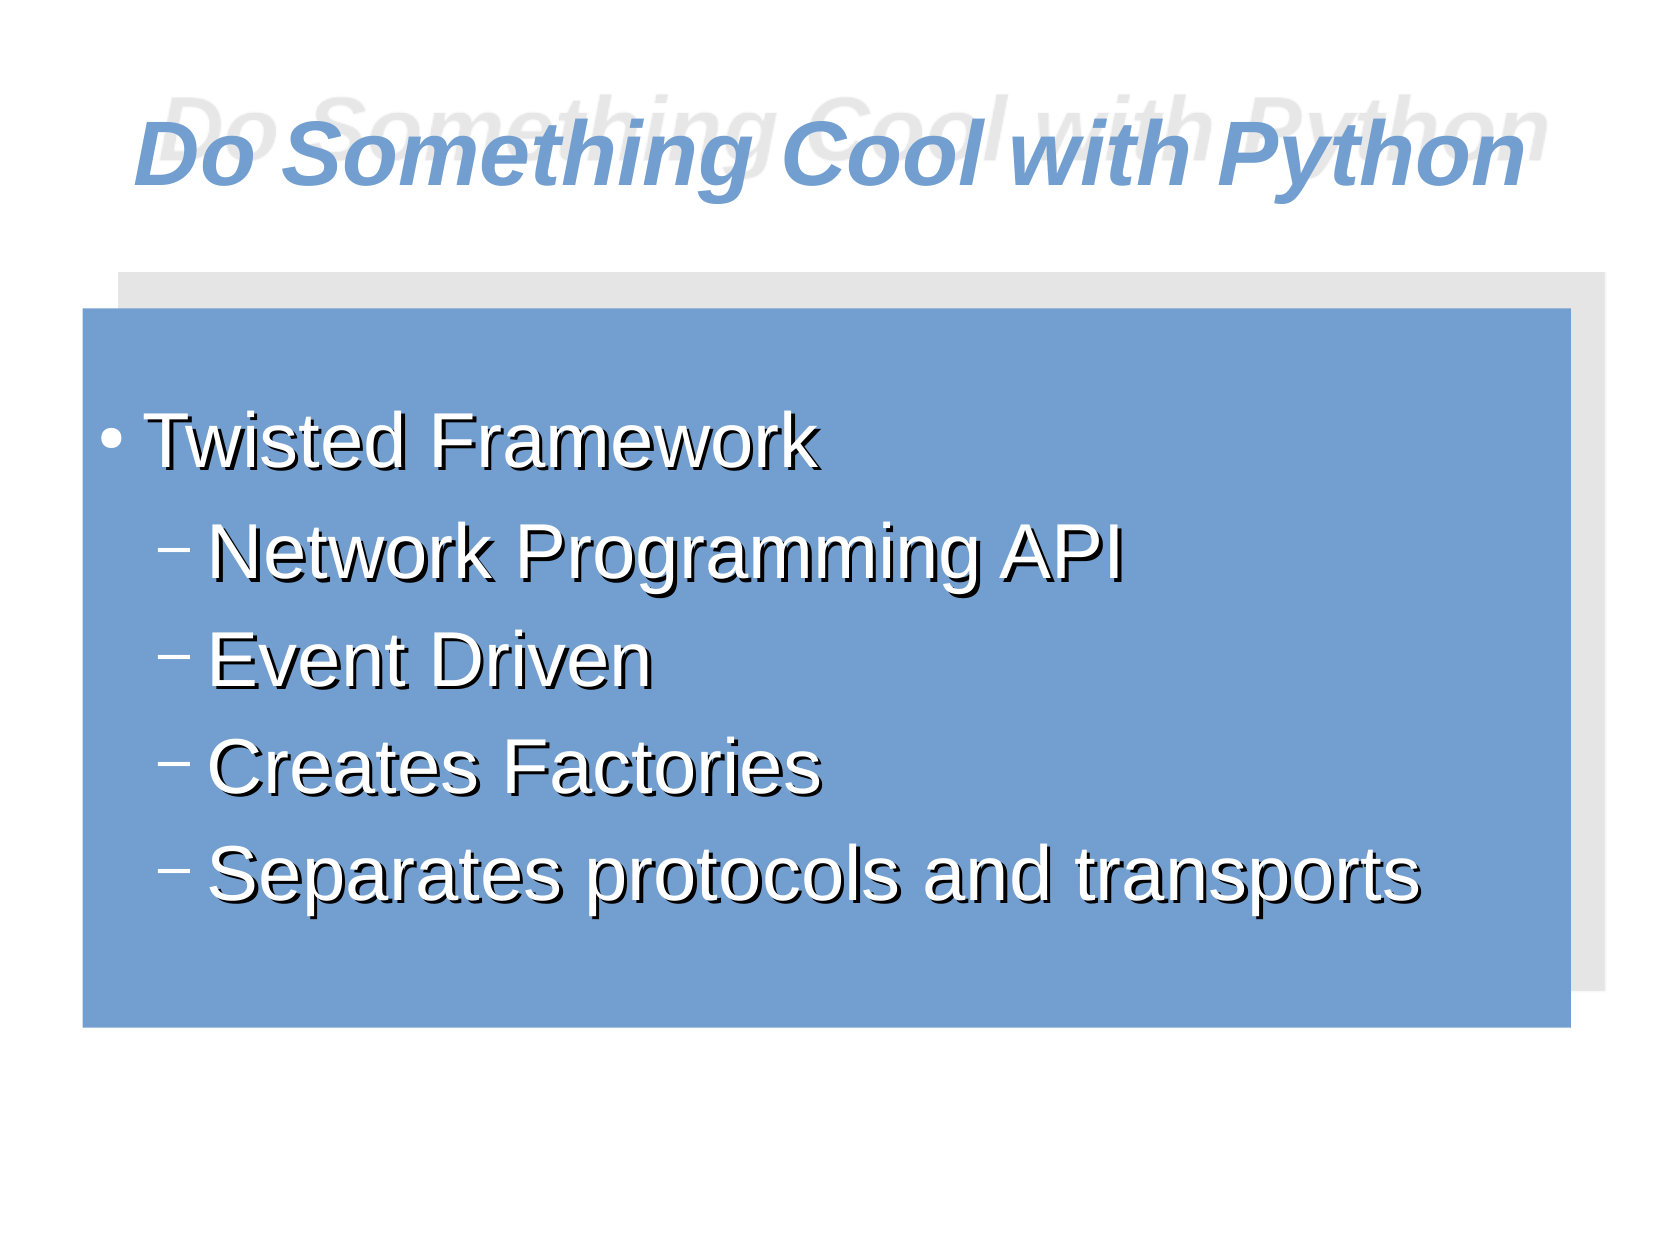

# Do Something Cool with Python
 Twisted Framework
 Network Programming API
 Event Driven
 Creates Factories
 Separates protocols and transports